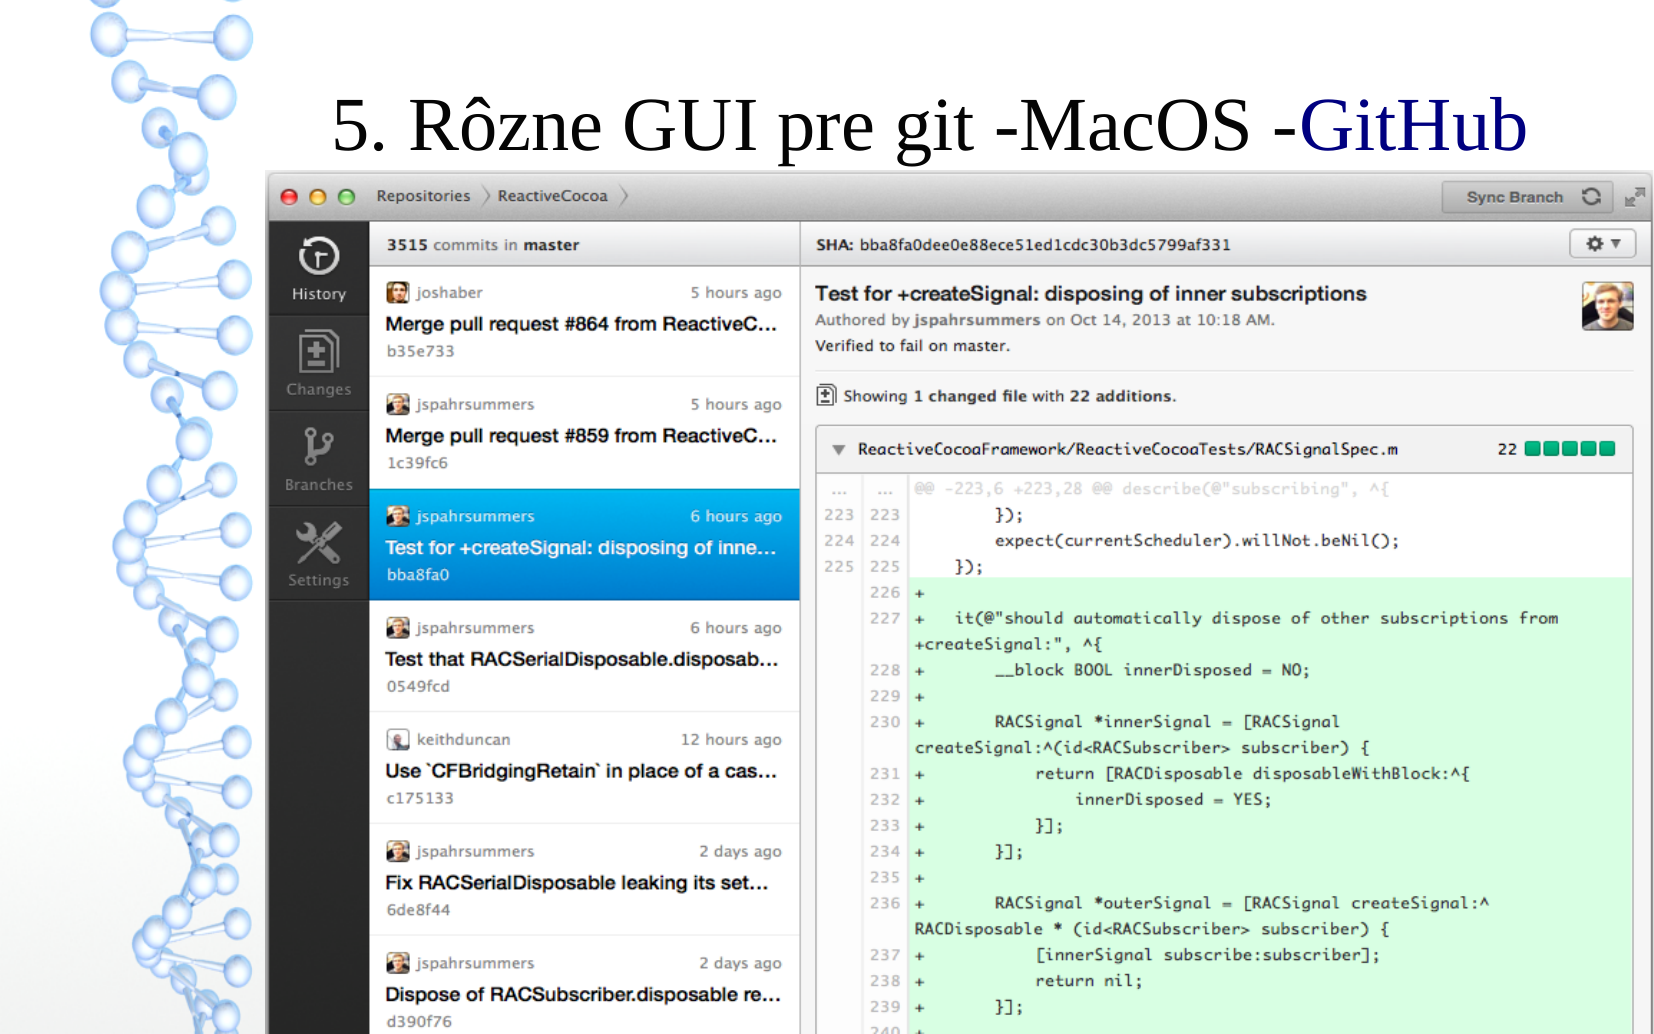

# 5. Rôzne GUI pre git -MacOS -GitHub
28